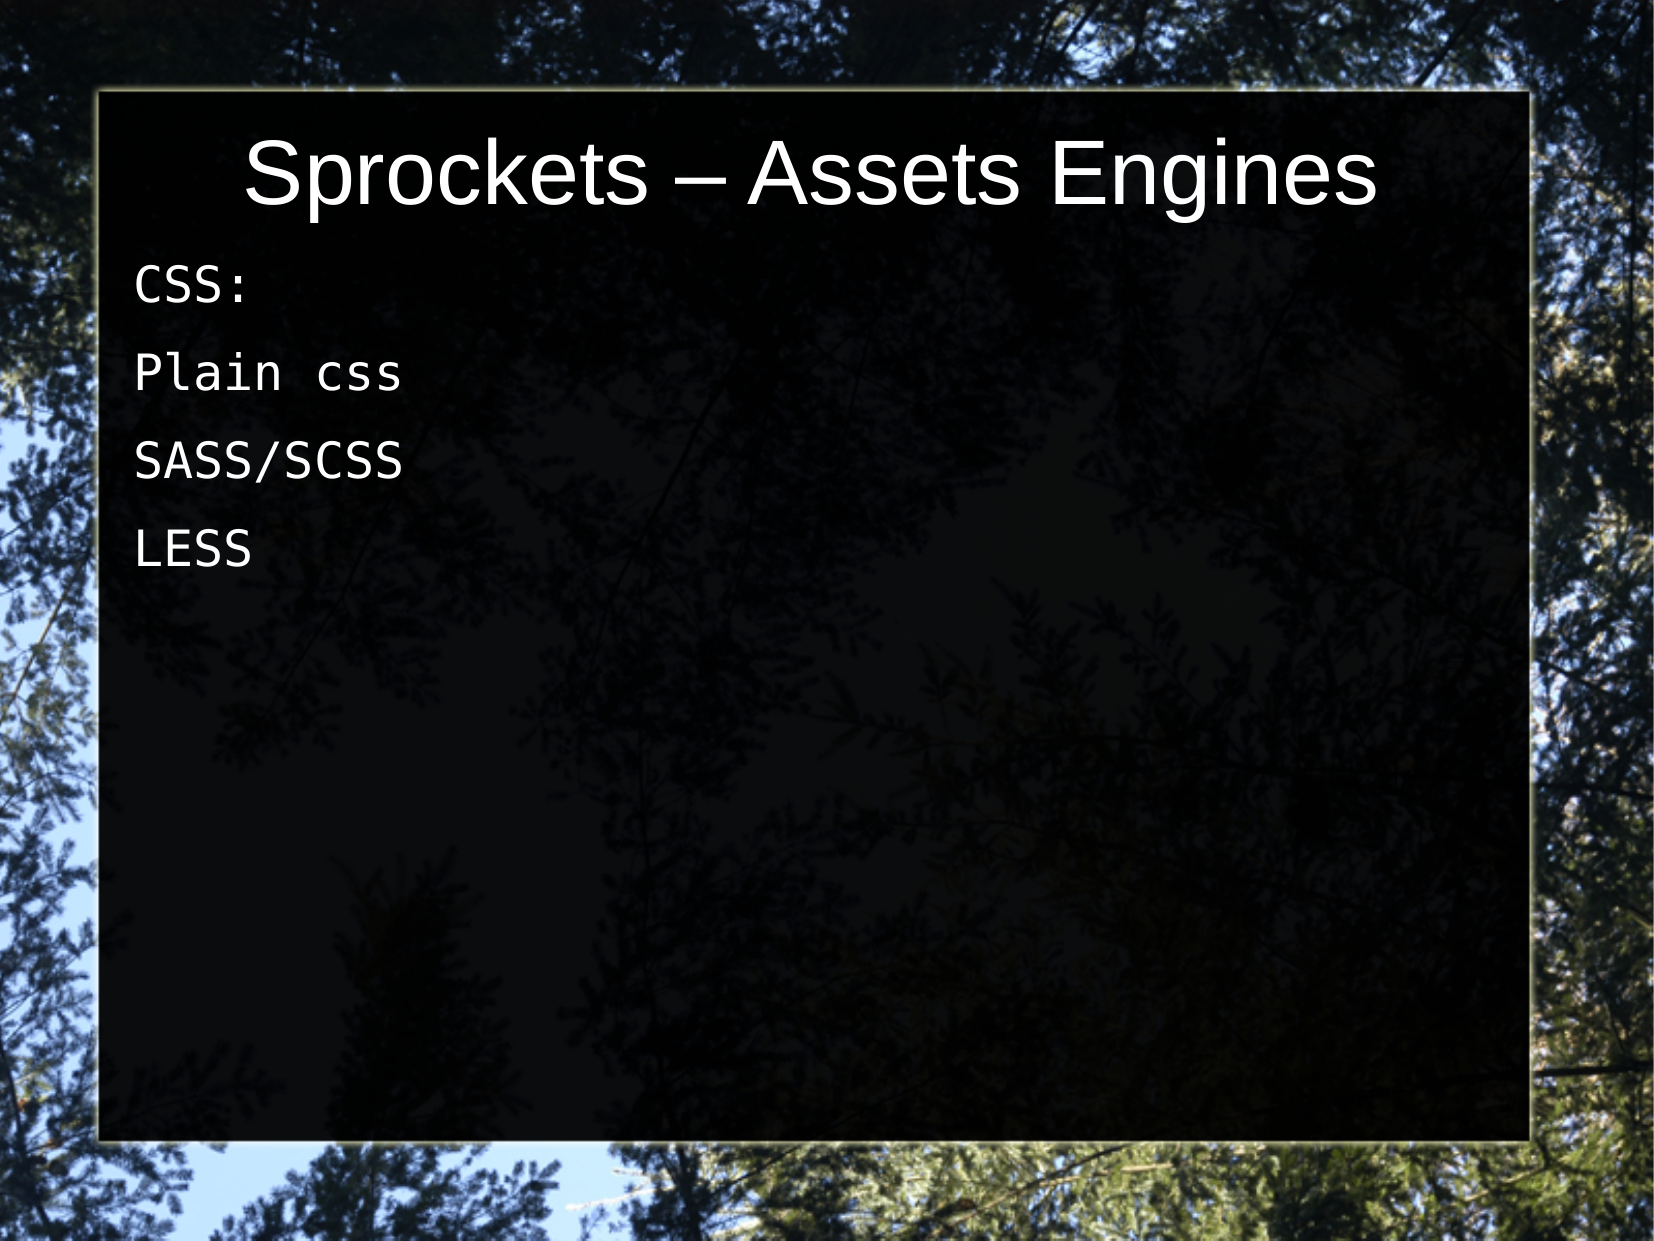

# Sprockets – Assets Engines
CSS:
Plain css
SASS/SCSS
LESS